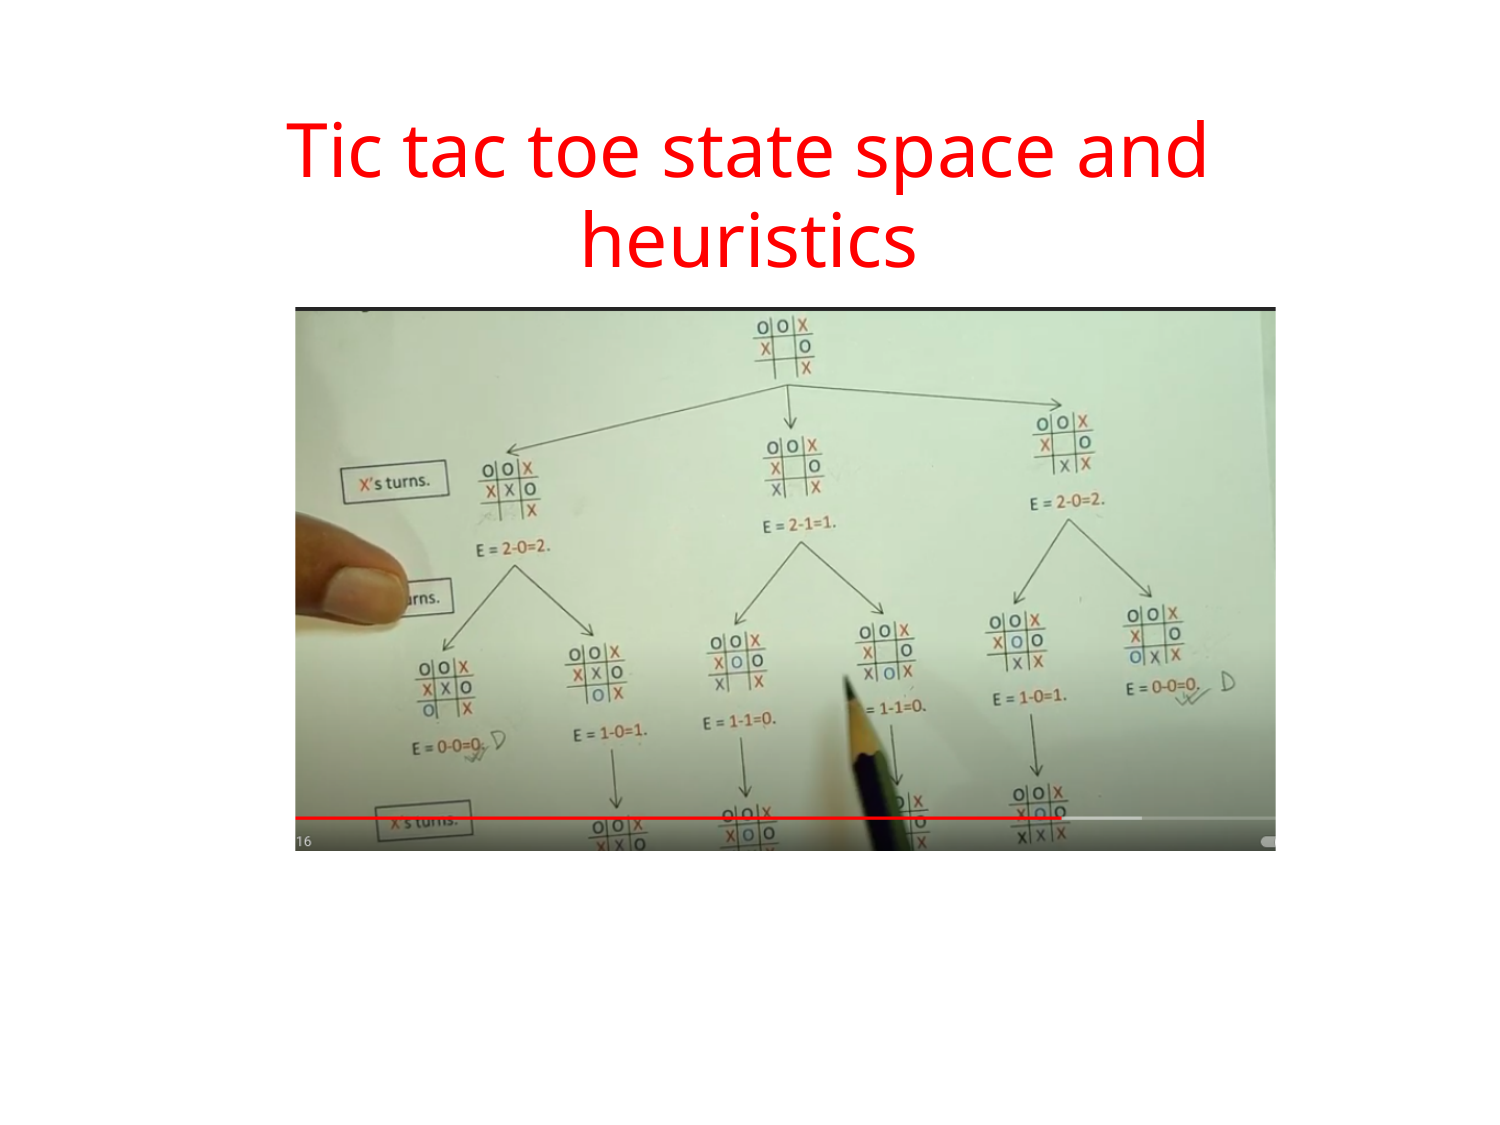

# Tic tac toe state space and heuristics